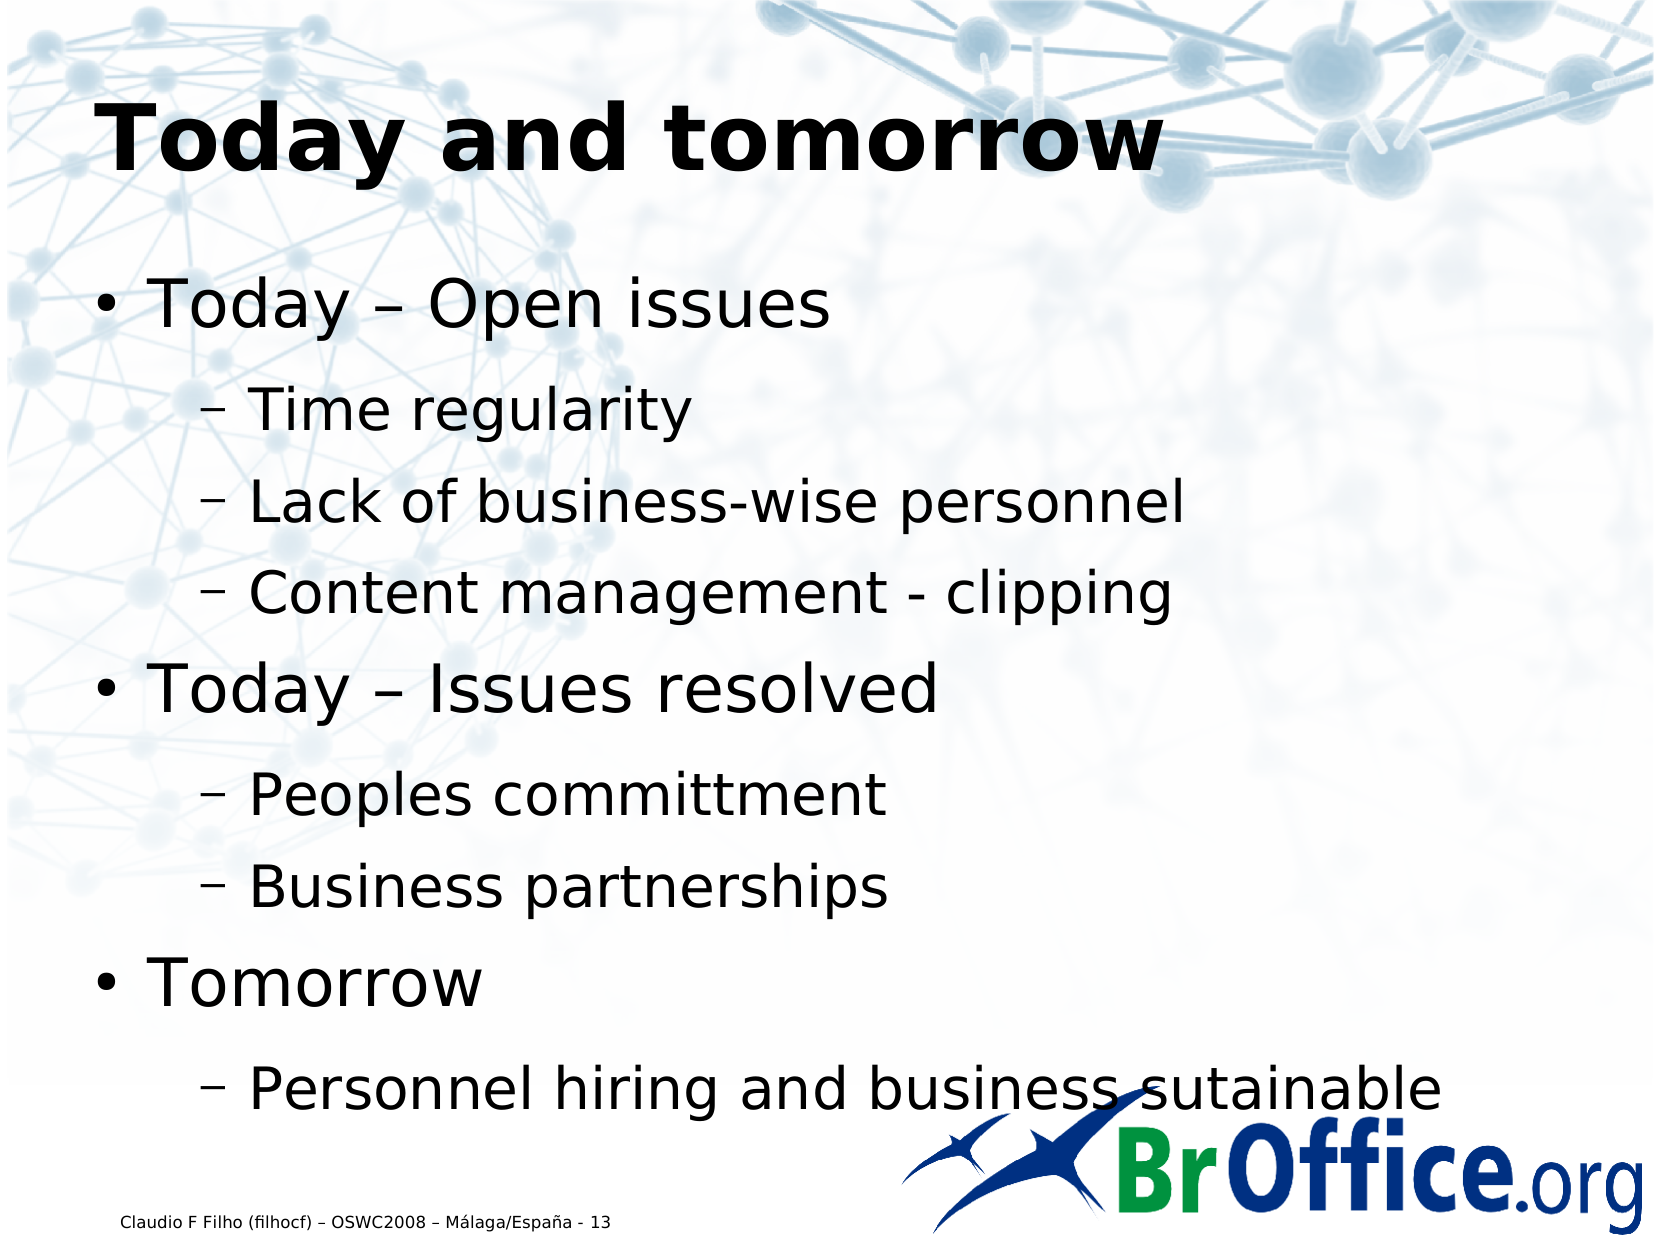

# Today and tomorrow
Today – Open issues
Time regularity
Lack of business-wise personnel
Content management - clipping
Today – Issues resolved
Peoples committment
Business partnerships
Tomorrow
Personnel hiring and business sutainable